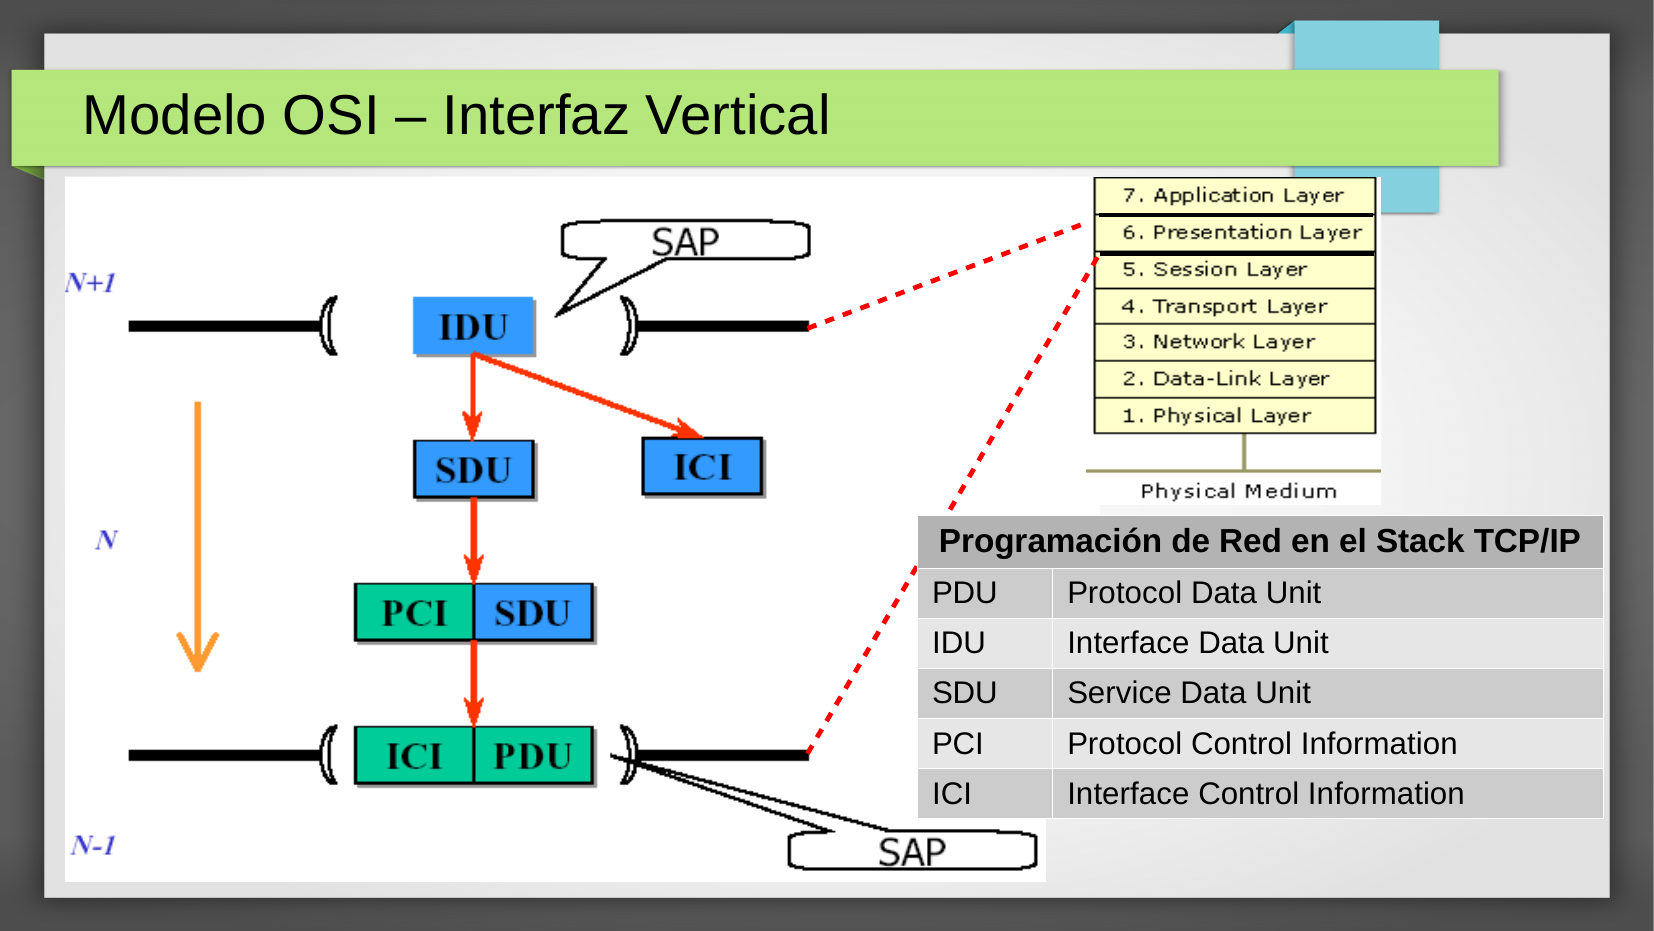

# Modelo OSI – Interfaz Vertical
| Programación de Red en el Stack TCP/IP | |
| --- | --- |
| PDU | Protocol Data Unit |
| IDU | Interface Data Unit |
| SDU | Service Data Unit |
| PCI | Protocol Control Information |
| ICI | Interface Control Information |